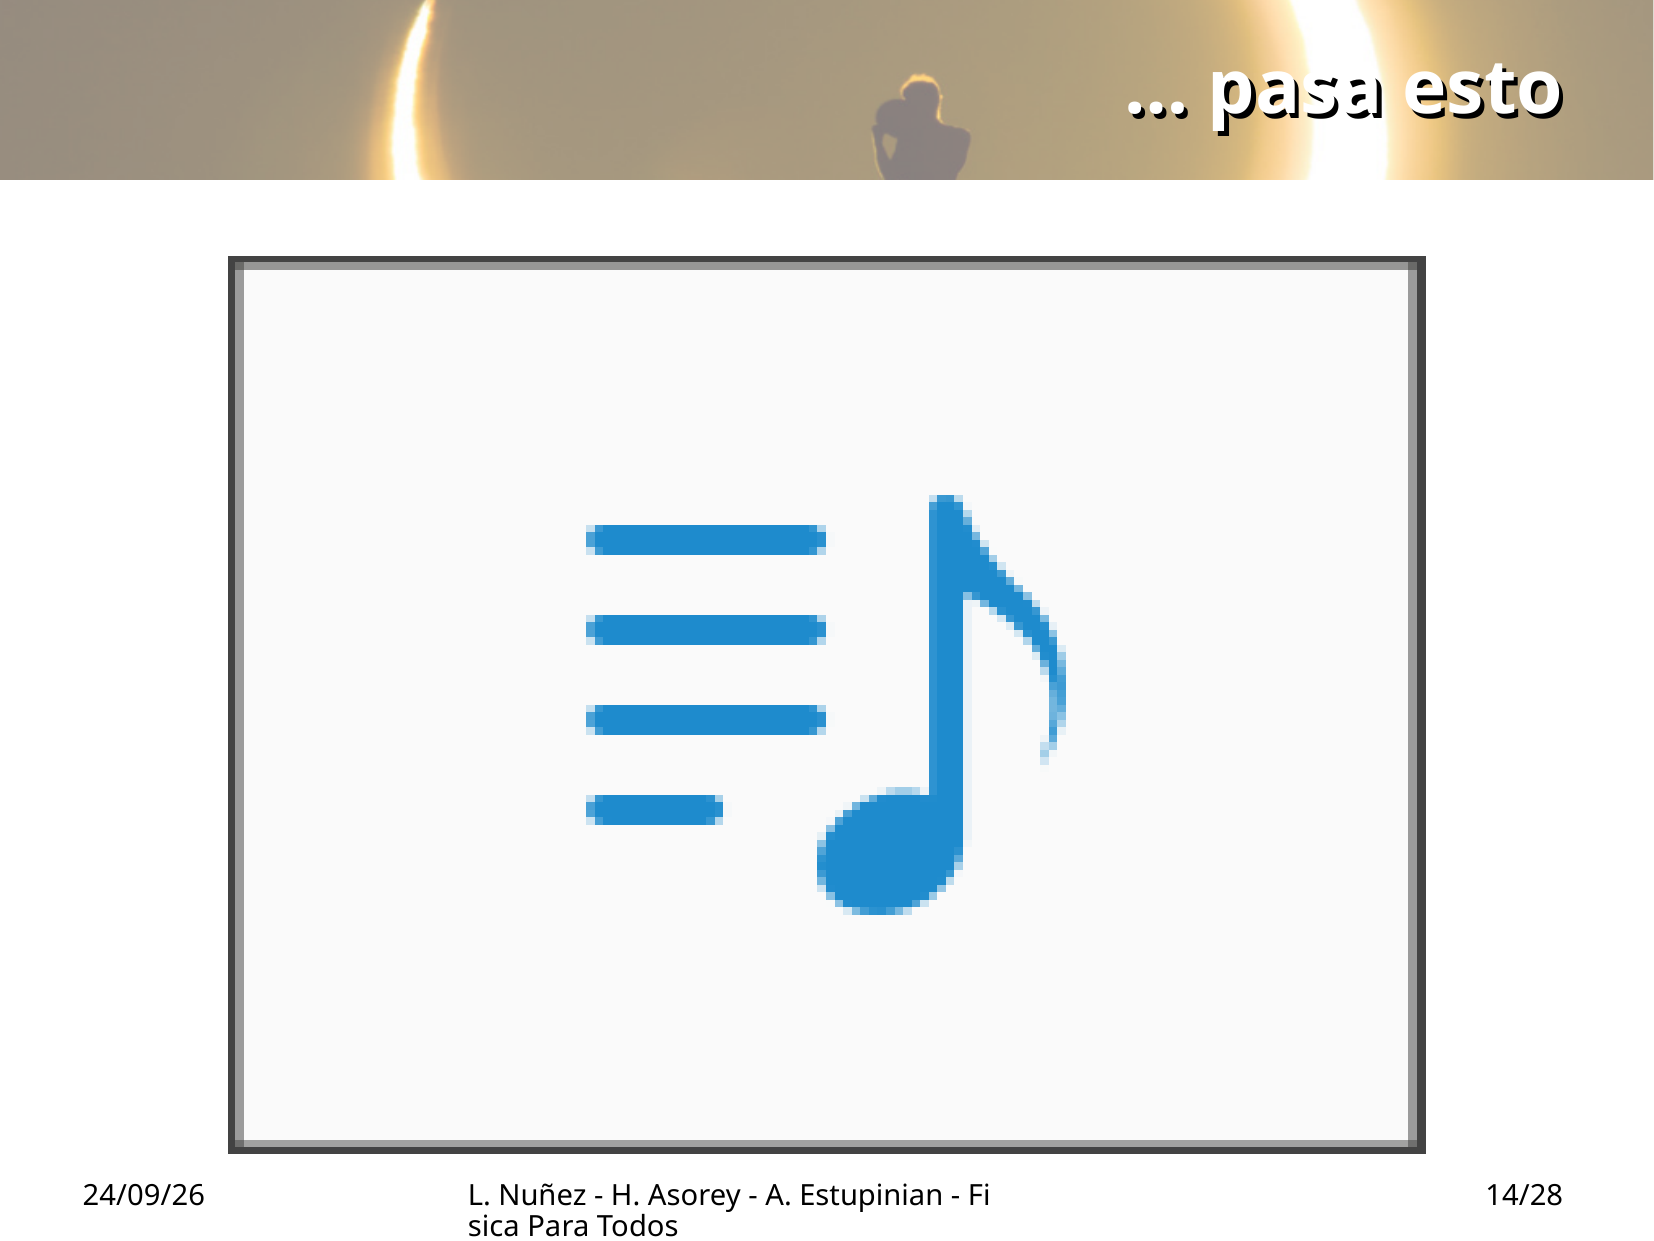

# … pasa esto
L. Nuñez - H. Asorey - A. Estupinian - Fisica Para Todos
14